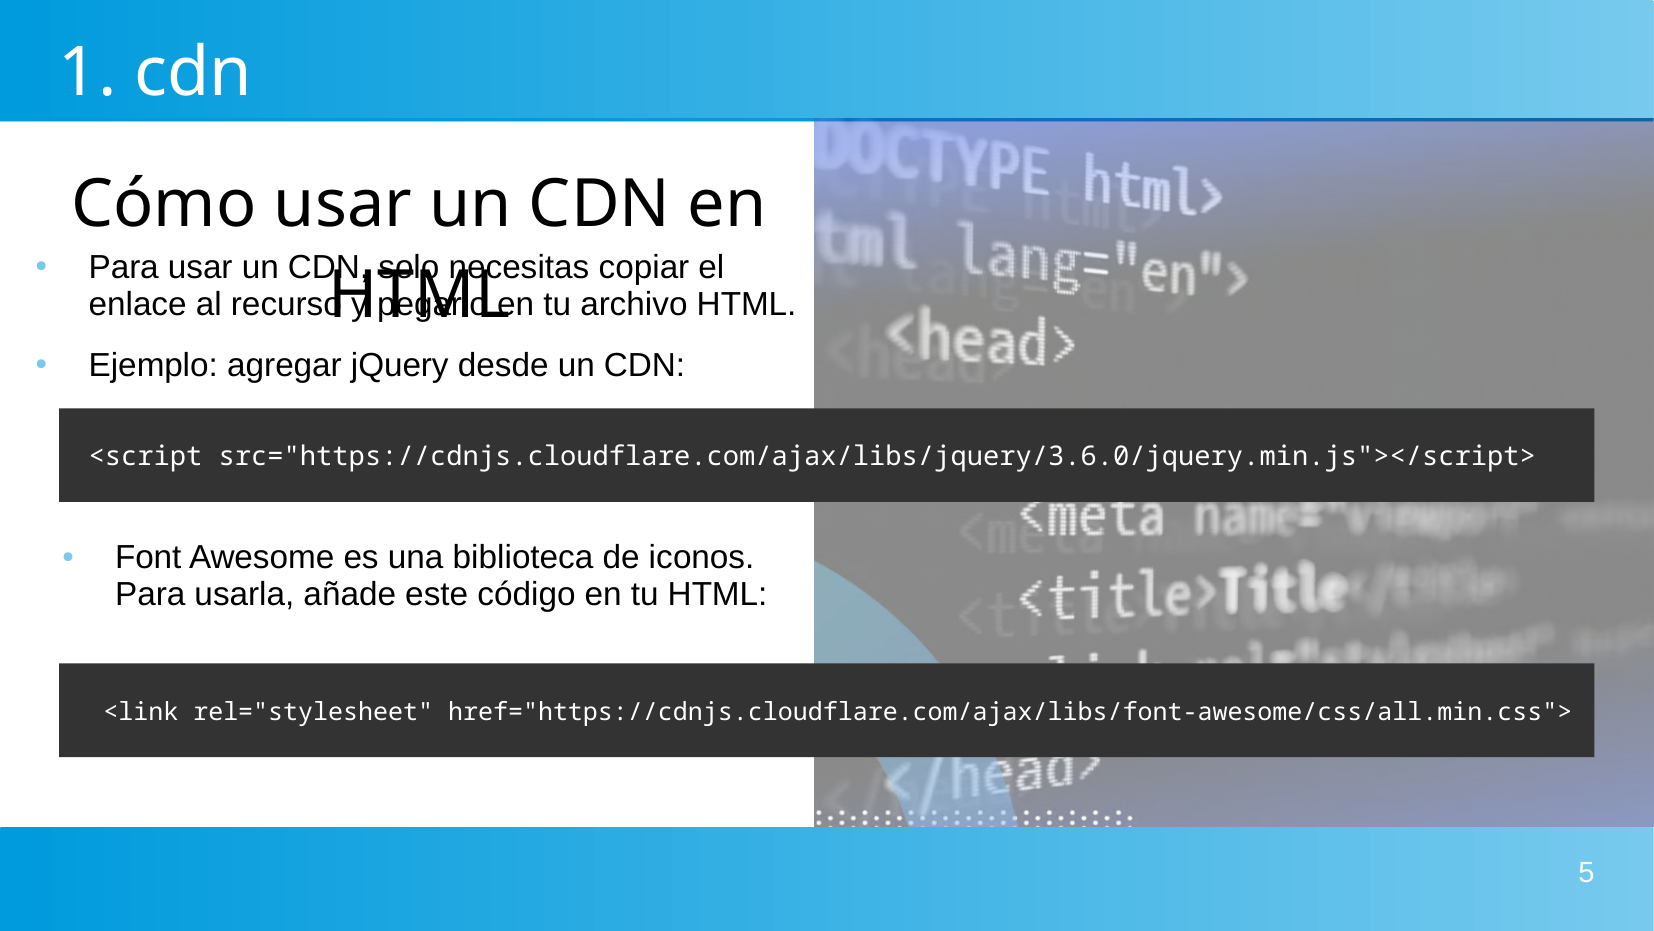

# 1. cdn
Cómo usar un CDN en HTML
Para usar un CDN, solo necesitas copiar el enlace al recurso y pegarlo en tu archivo HTML.
Ejemplo: agregar jQuery desde un CDN:
<script src="https://cdnjs.cloudflare.com/ajax/libs/jquery/3.6.0/jquery.min.js"></script>
Font Awesome es una biblioteca de iconos. Para usarla, añade este código en tu HTML:
<link rel="stylesheet" href="https://cdnjs.cloudflare.com/ajax/libs/font-awesome/css/all.min.css">
5